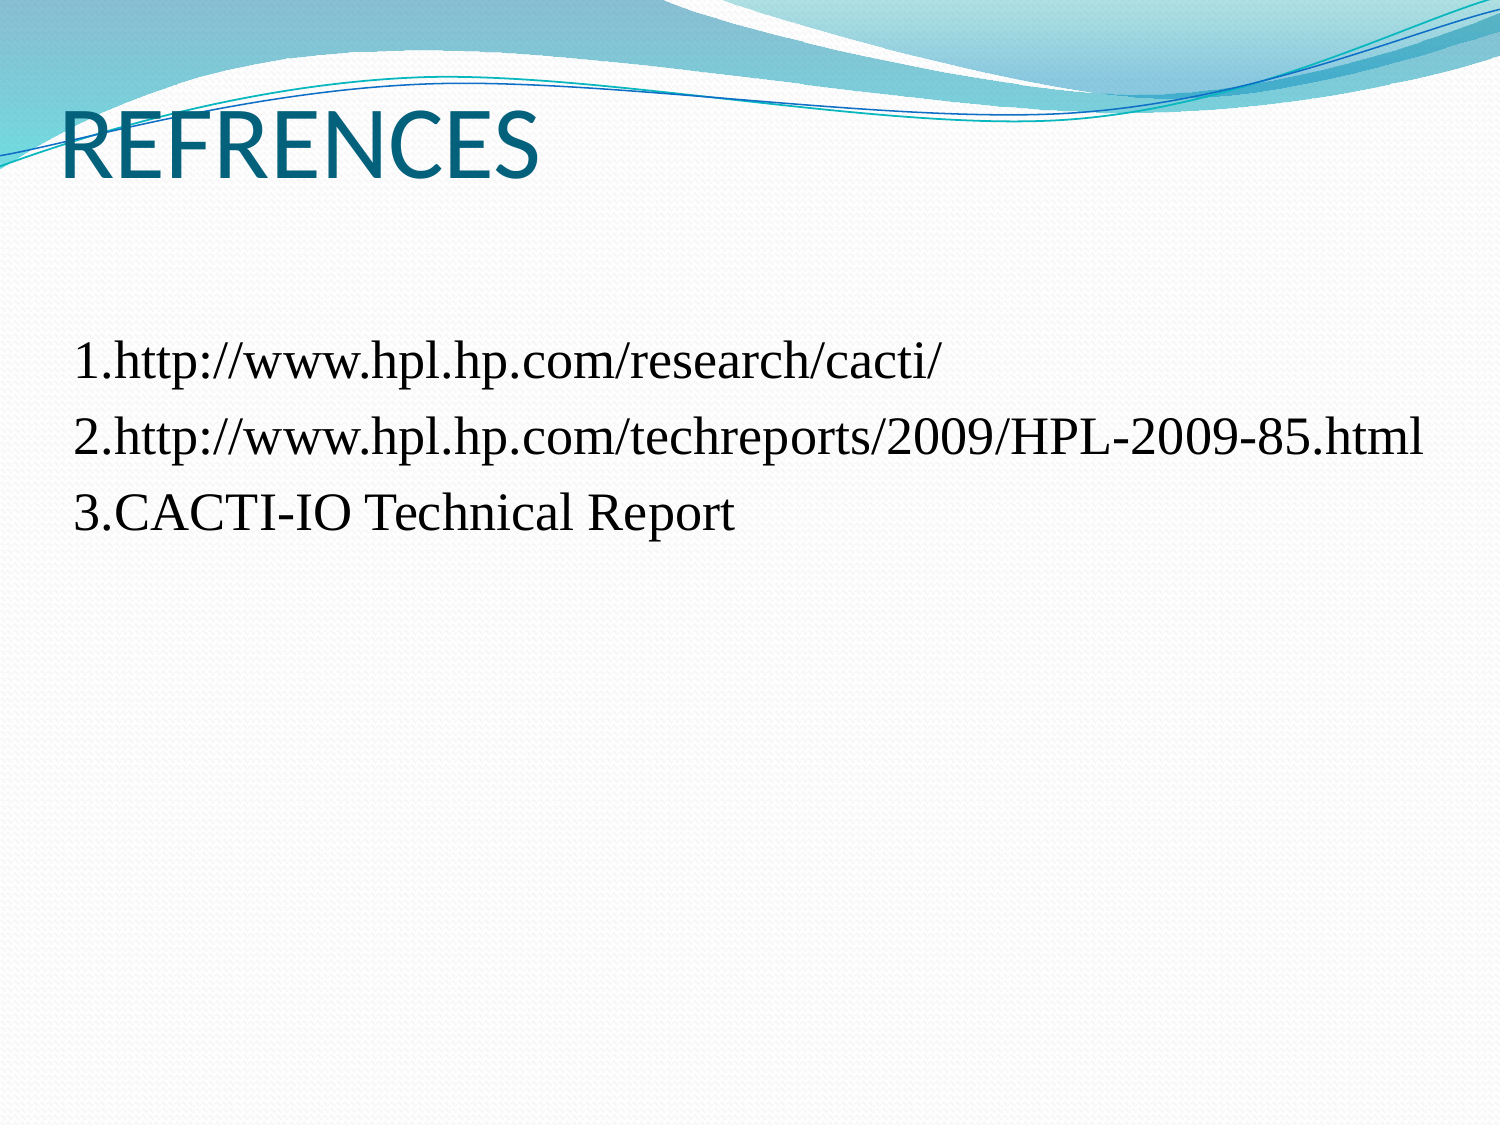

# REFRENCES
1.http://www.hpl.hp.com/research/cacti/
2.http://www.hpl.hp.com/techreports/2009/HPL-2009-85.html
3.CACTI-IO Technical Report